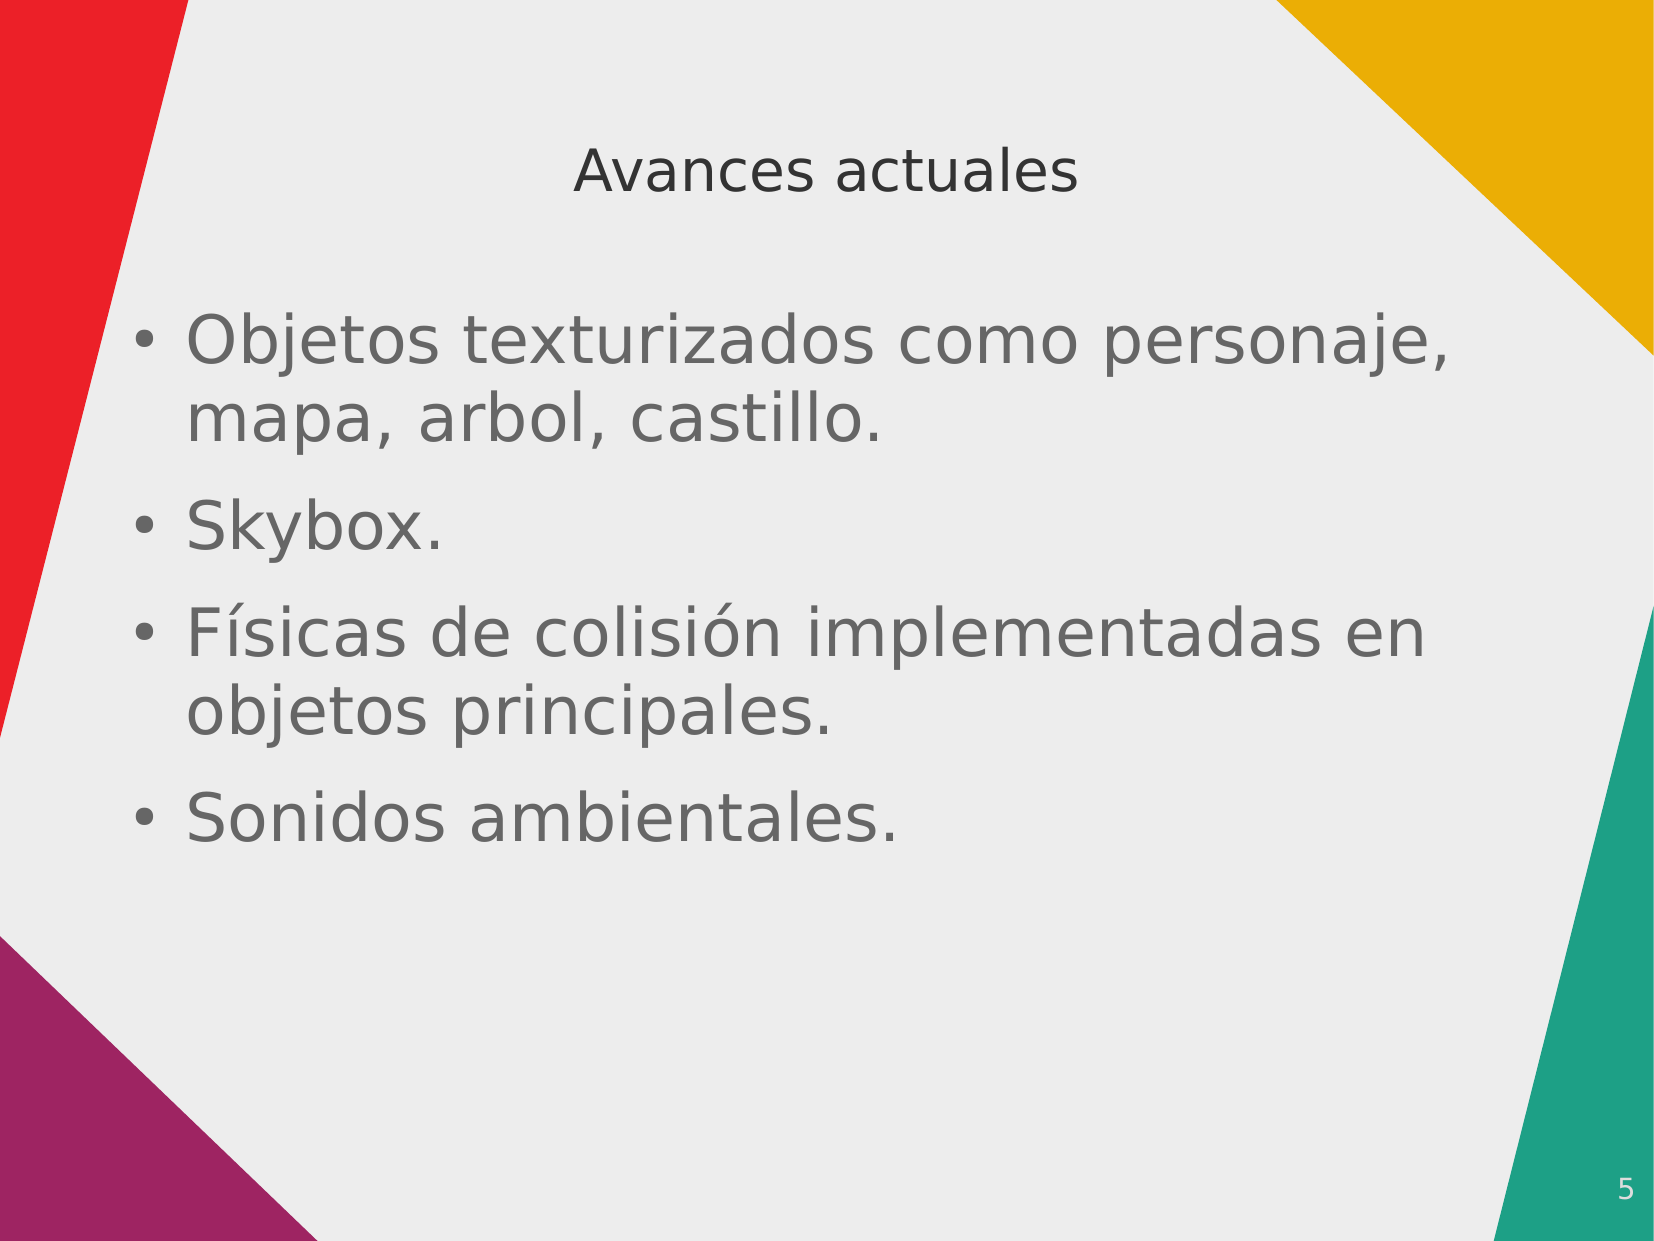

# Avances actuales
Objetos texturizados como personaje, mapa, arbol, castillo.
Skybox.
Físicas de colisión implementadas en objetos principales.
Sonidos ambientales.
5